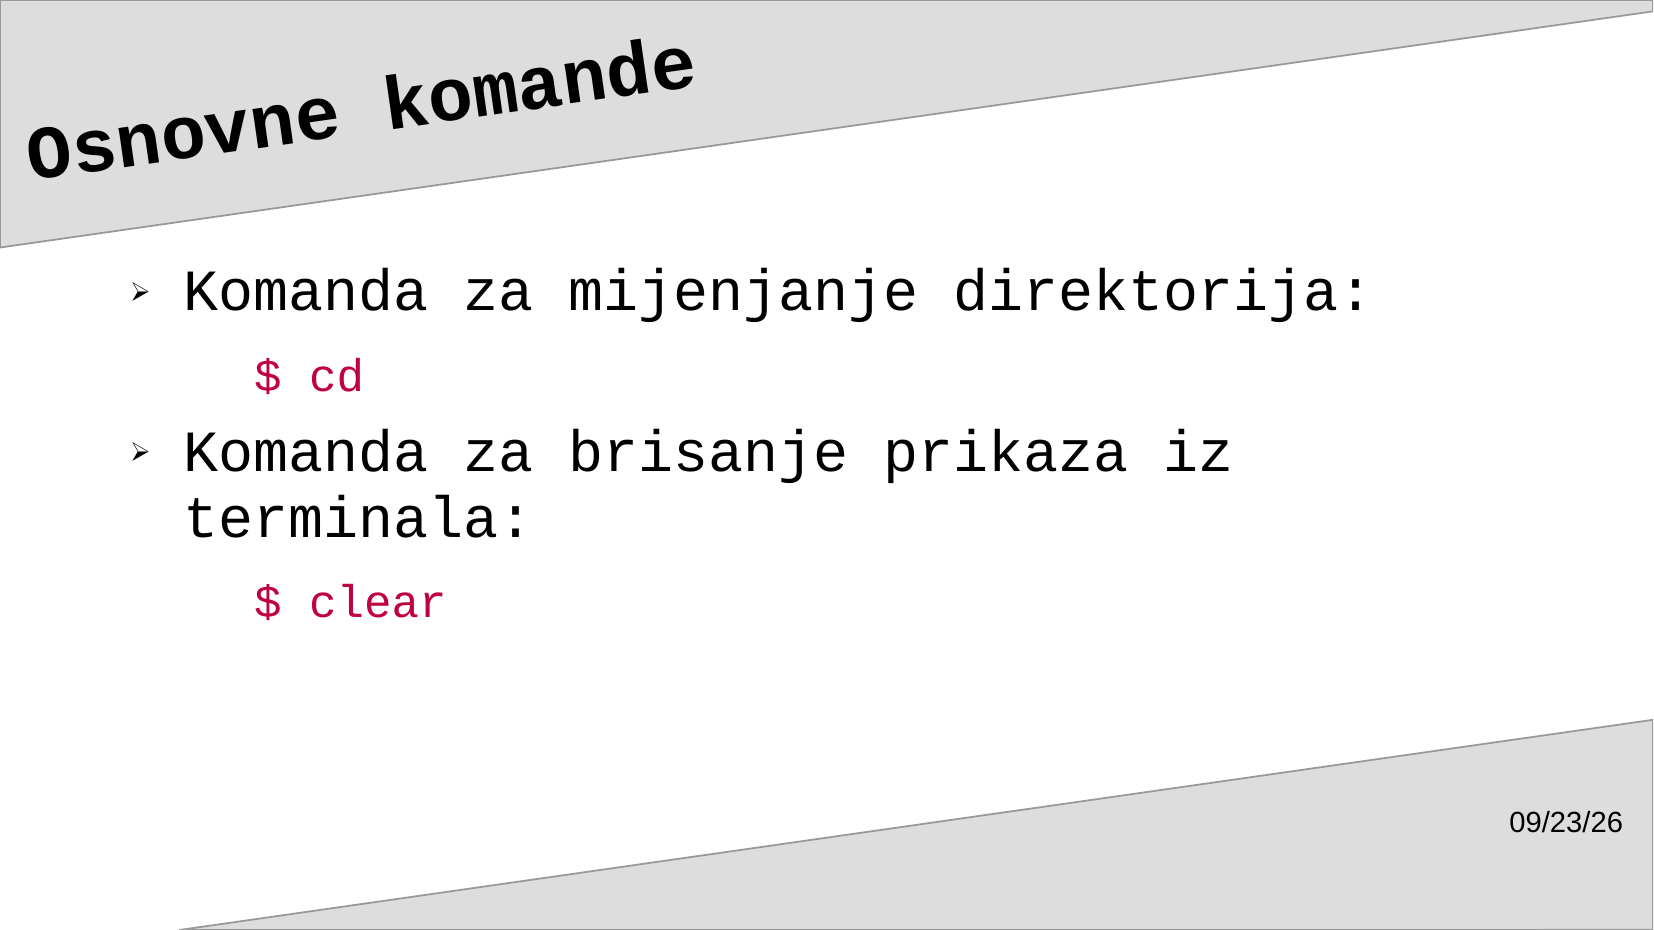

# Osnovne komande
Komanda za mijenjanje direktorija:
$ cd
Komanda za brisanje prikaza iz terminala:
$ clear
19